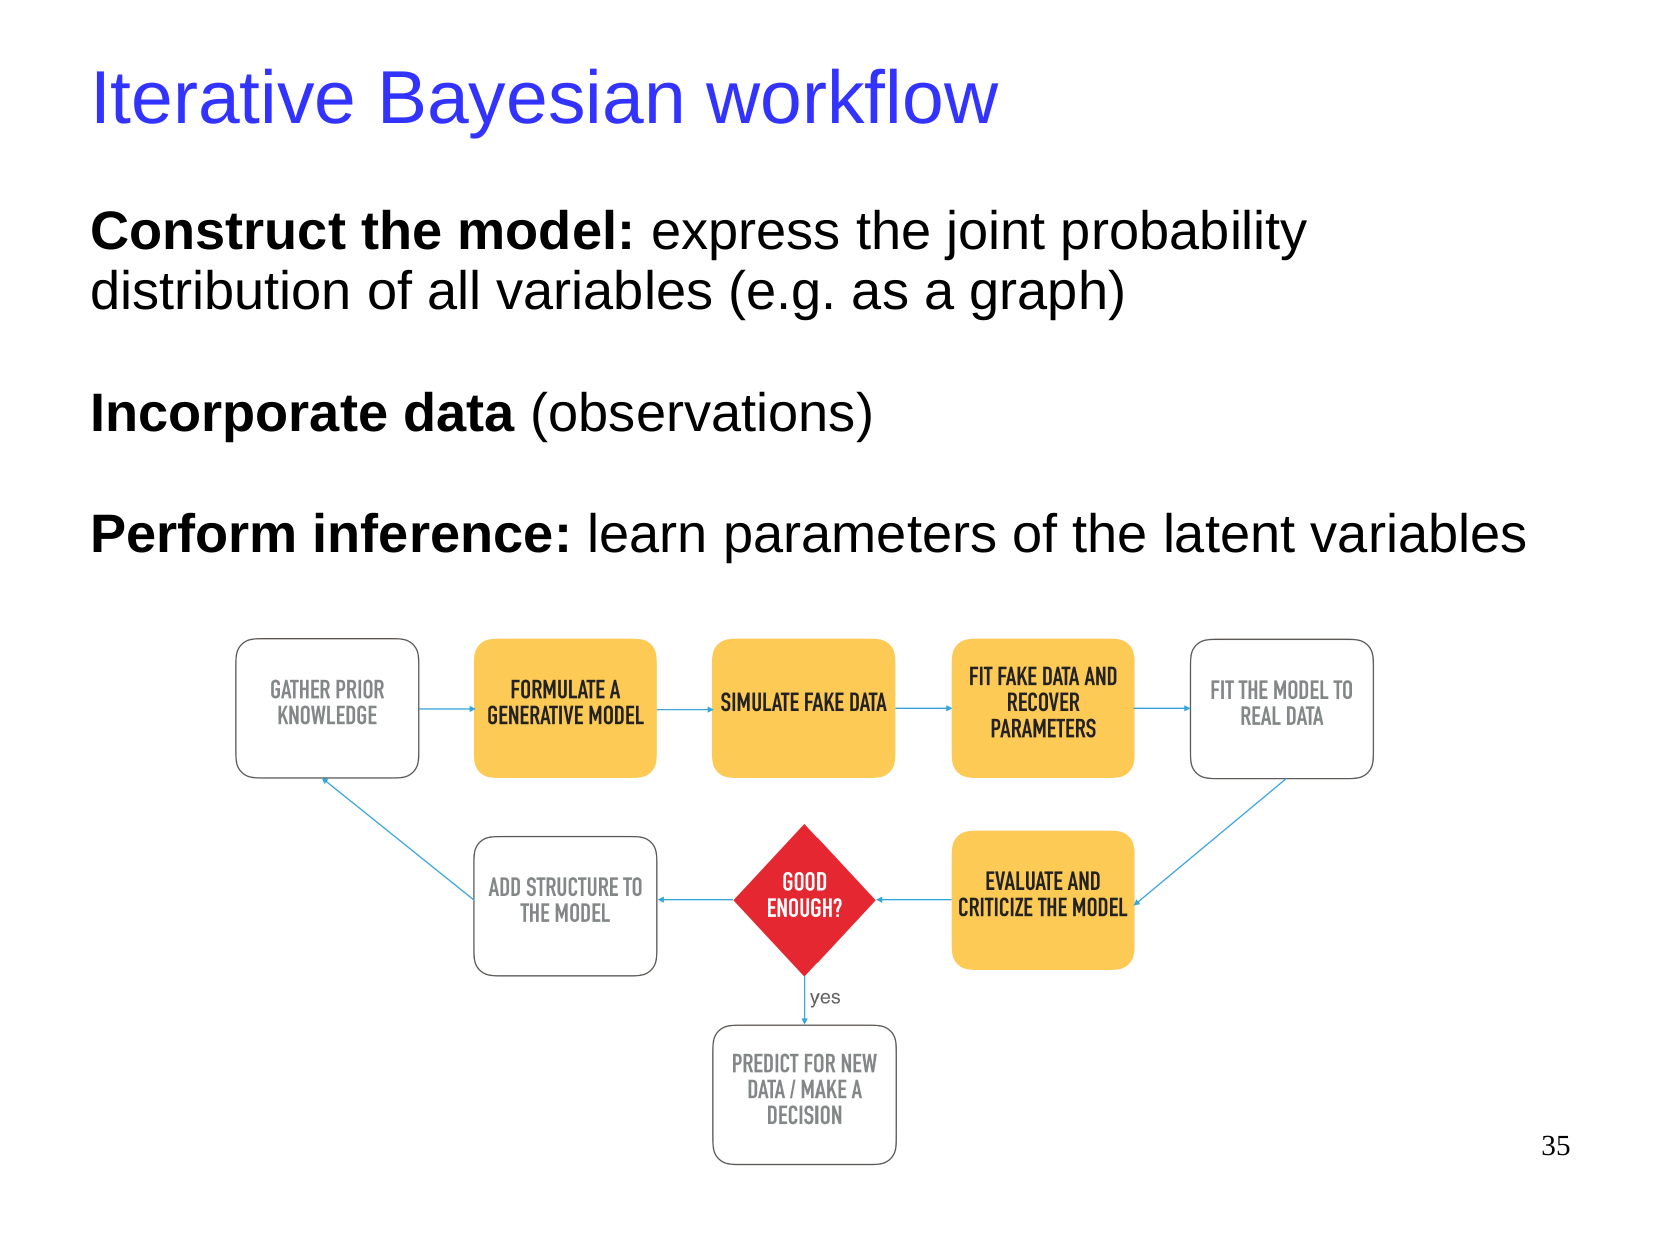

Iterative Bayesian workflow
Construct the model: express the joint probability distribution of all variables (e.g. as a graph)
Incorporate data (observations)
Perform inference: learn parameters of the latent variables
35